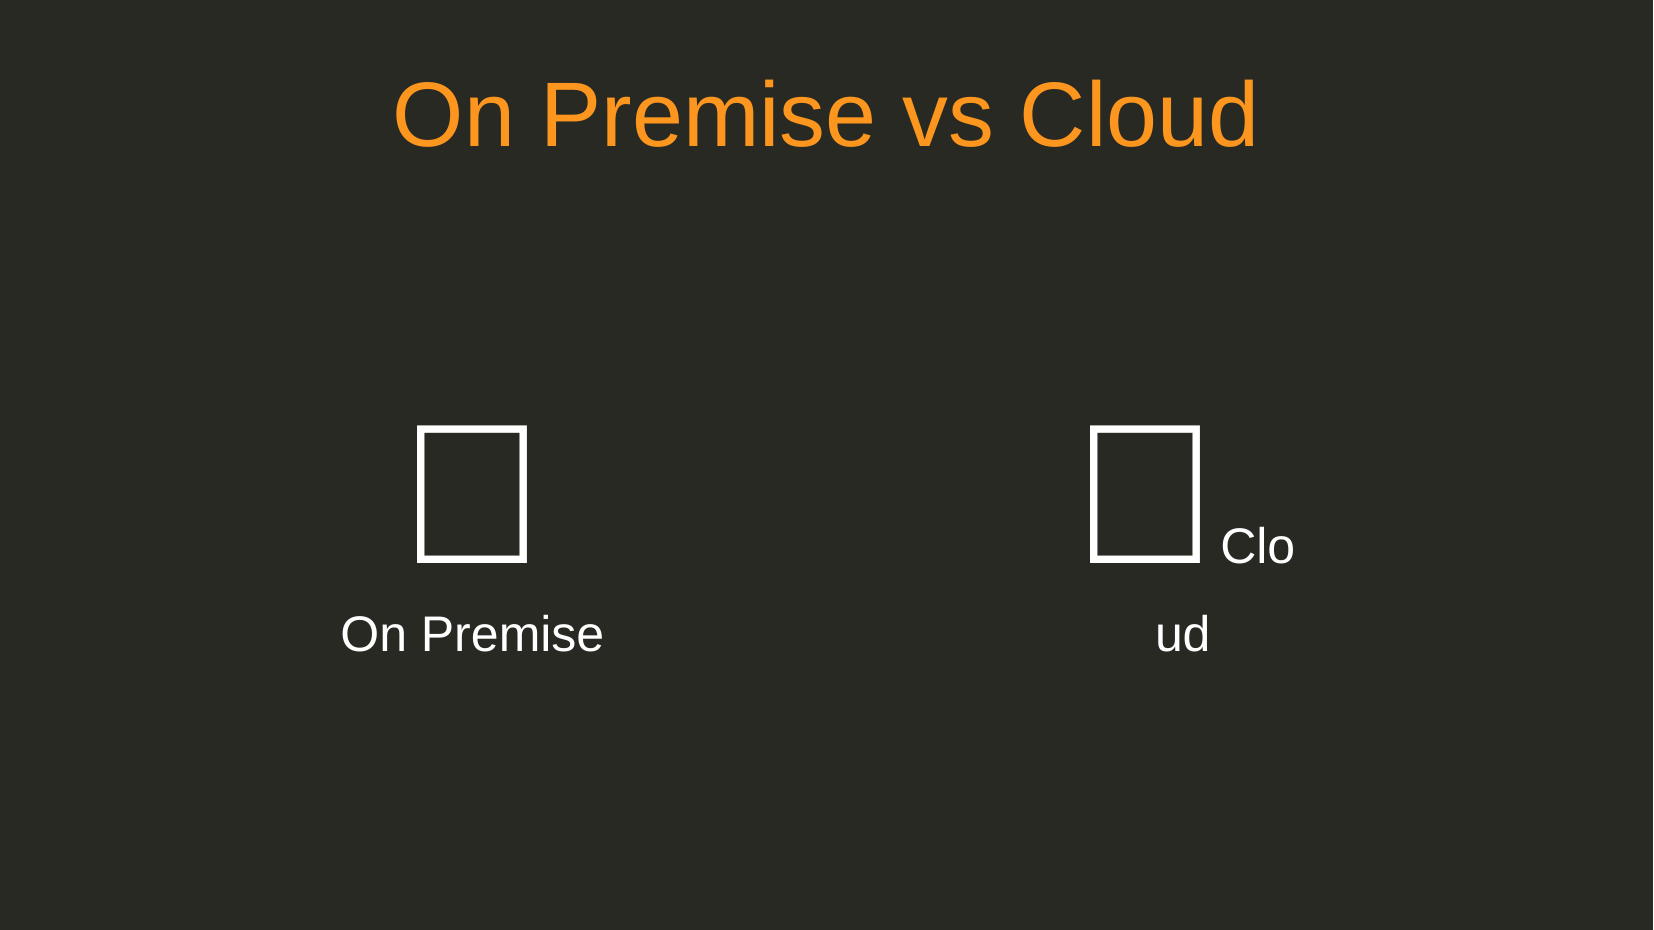

# On Premise vs Cloud

On Premise
Cloud